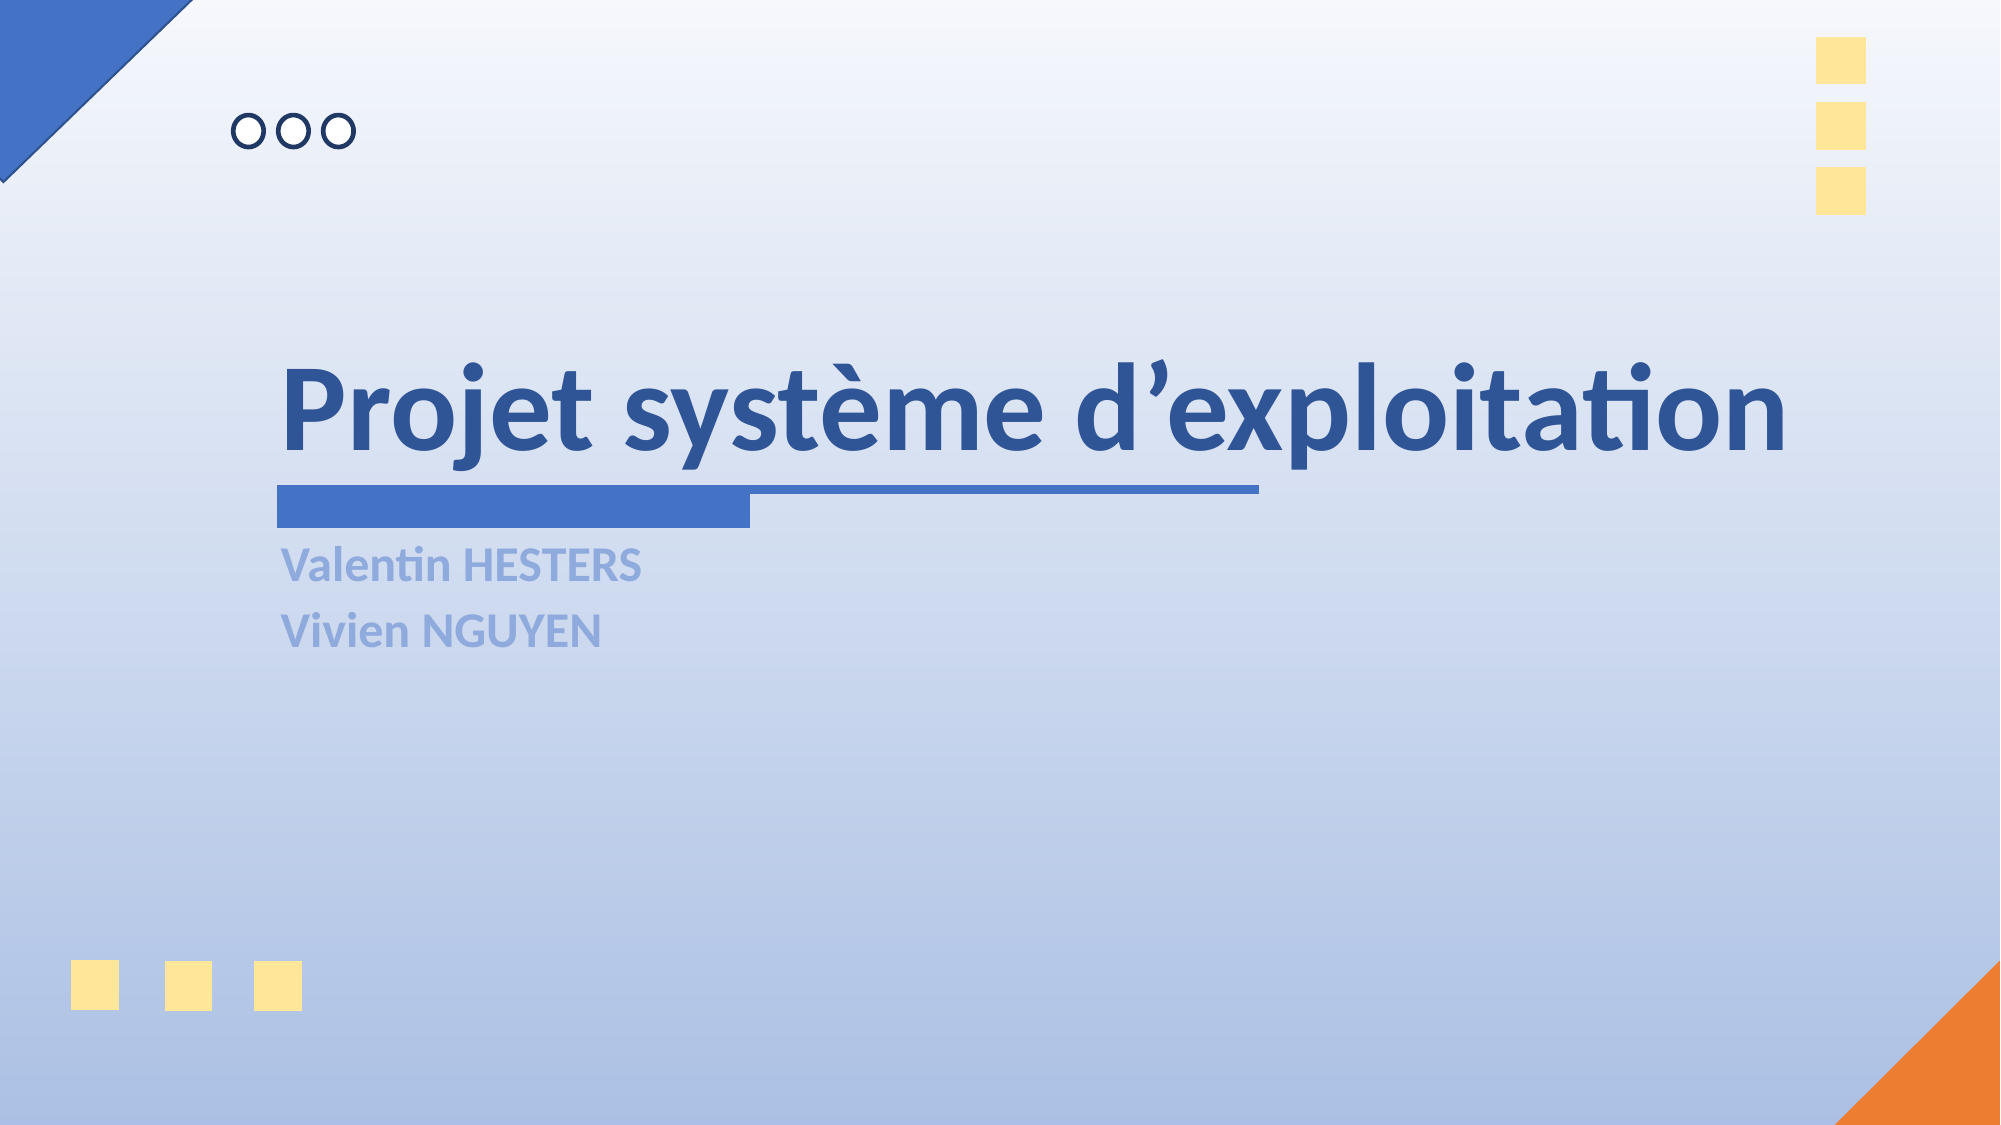

# Projet système d’exploitation
Valentin HESTERS
Vivien NGUYEN